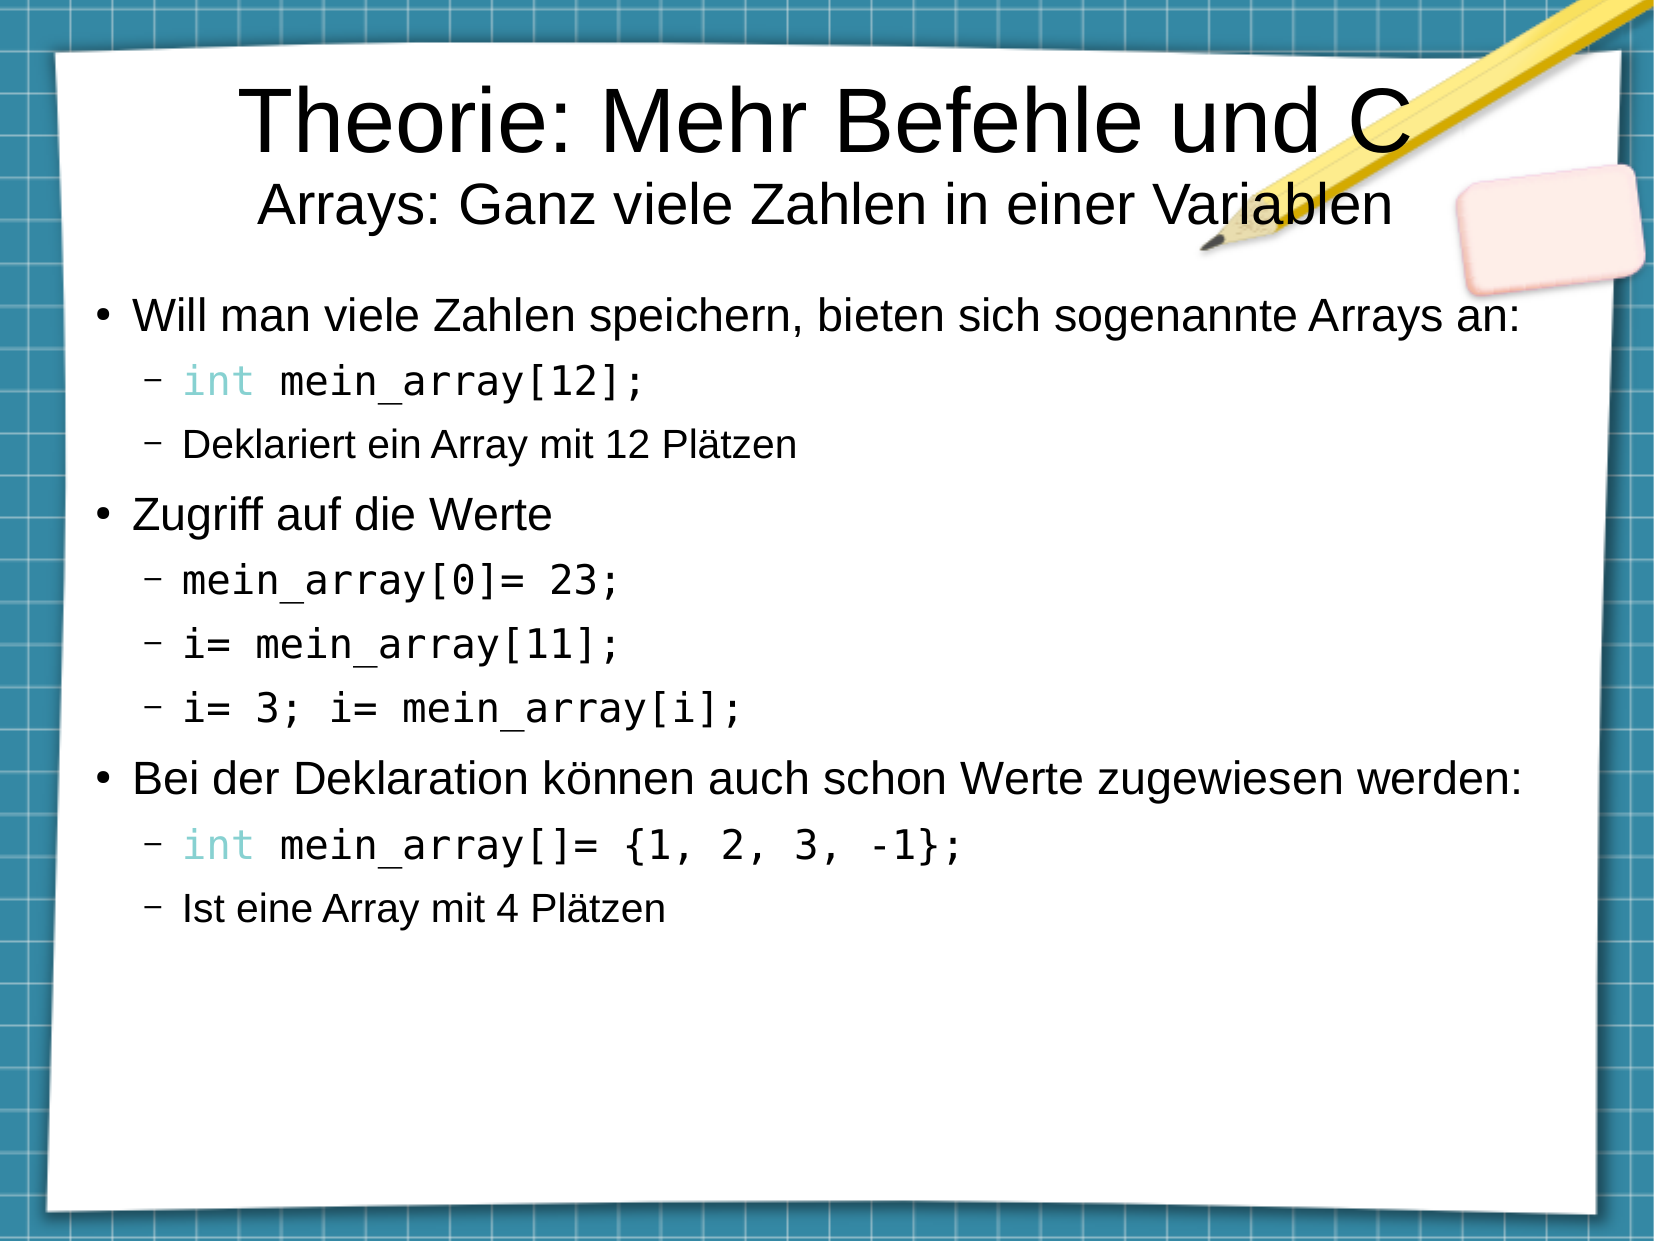

# Theorie: Mehr Befehle und C Arrays: Ganz viele Zahlen in einer Variablen
Will man viele Zahlen speichern, bieten sich sogenannte Arrays an:
int mein_array[12];
Deklariert ein Array mit 12 Plätzen
Zugriff auf die Werte
mein_array[0]= 23;
i= mein_array[11];
i= 3; i= mein_array[i];
Bei der Deklaration können auch schon Werte zugewiesen werden:
int mein_array[]= {1, 2, 3, -1};
Ist eine Array mit 4 Plätzen